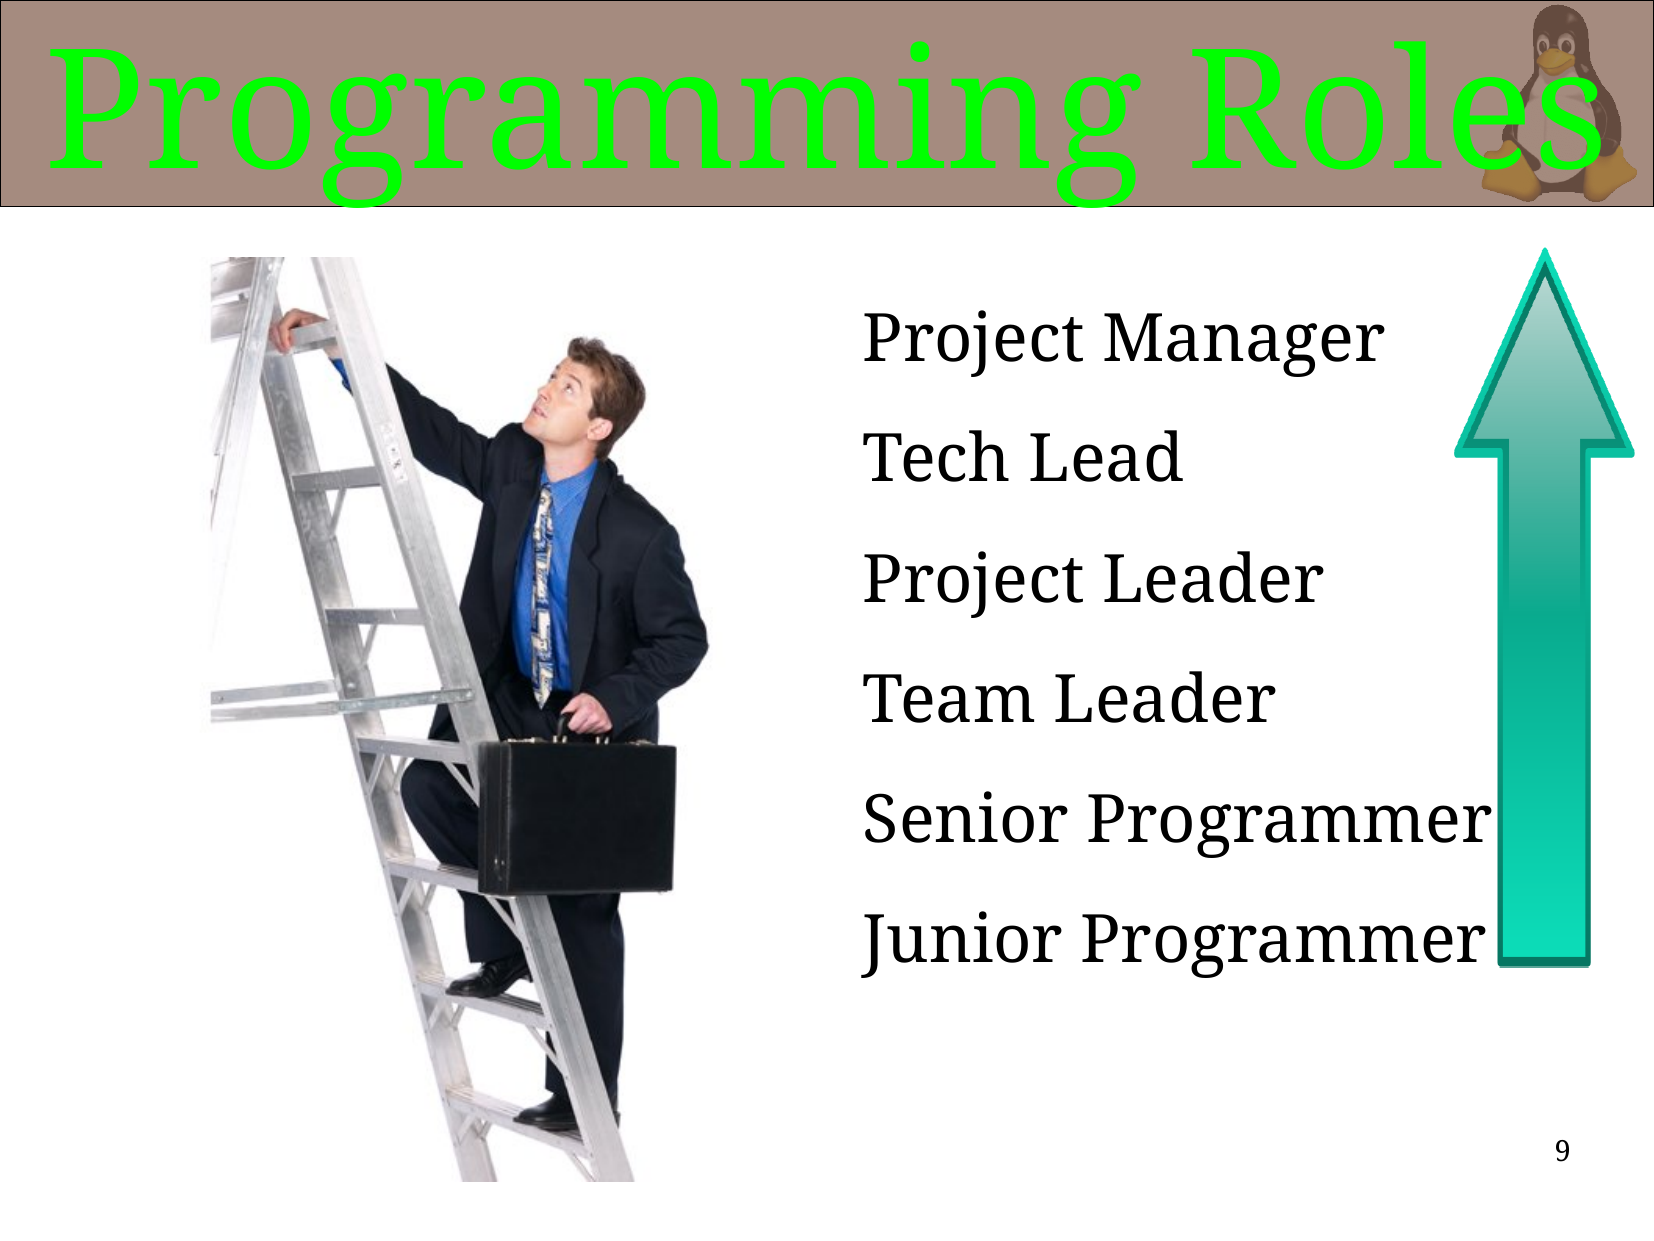

Programming Roles
#
Project Manager
Tech Lead
Project Leader
Team Leader
Senior Programmer
Junior Programmer
9